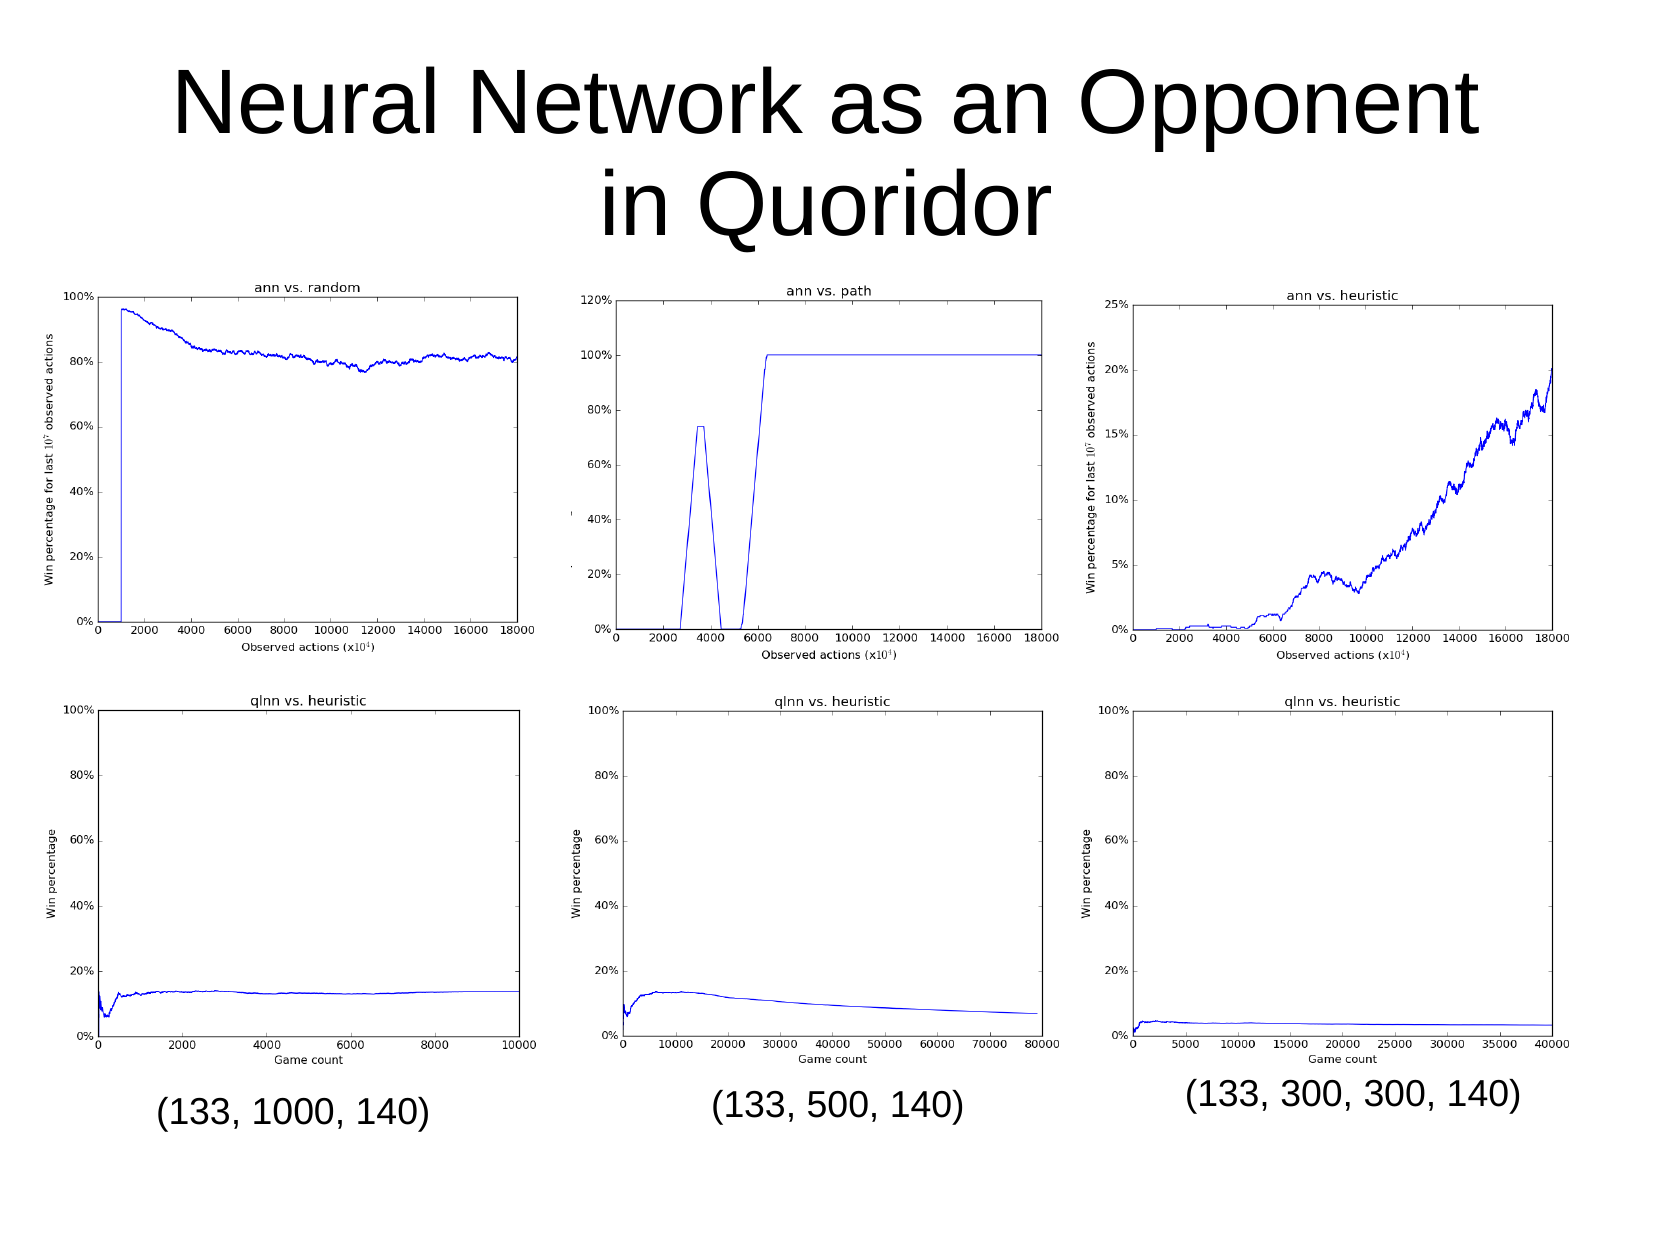

# Neural Network as an Opponent in Quoridor
(133, 300, 300, 140)
(133, 500, 140)
(133, 1000, 140)